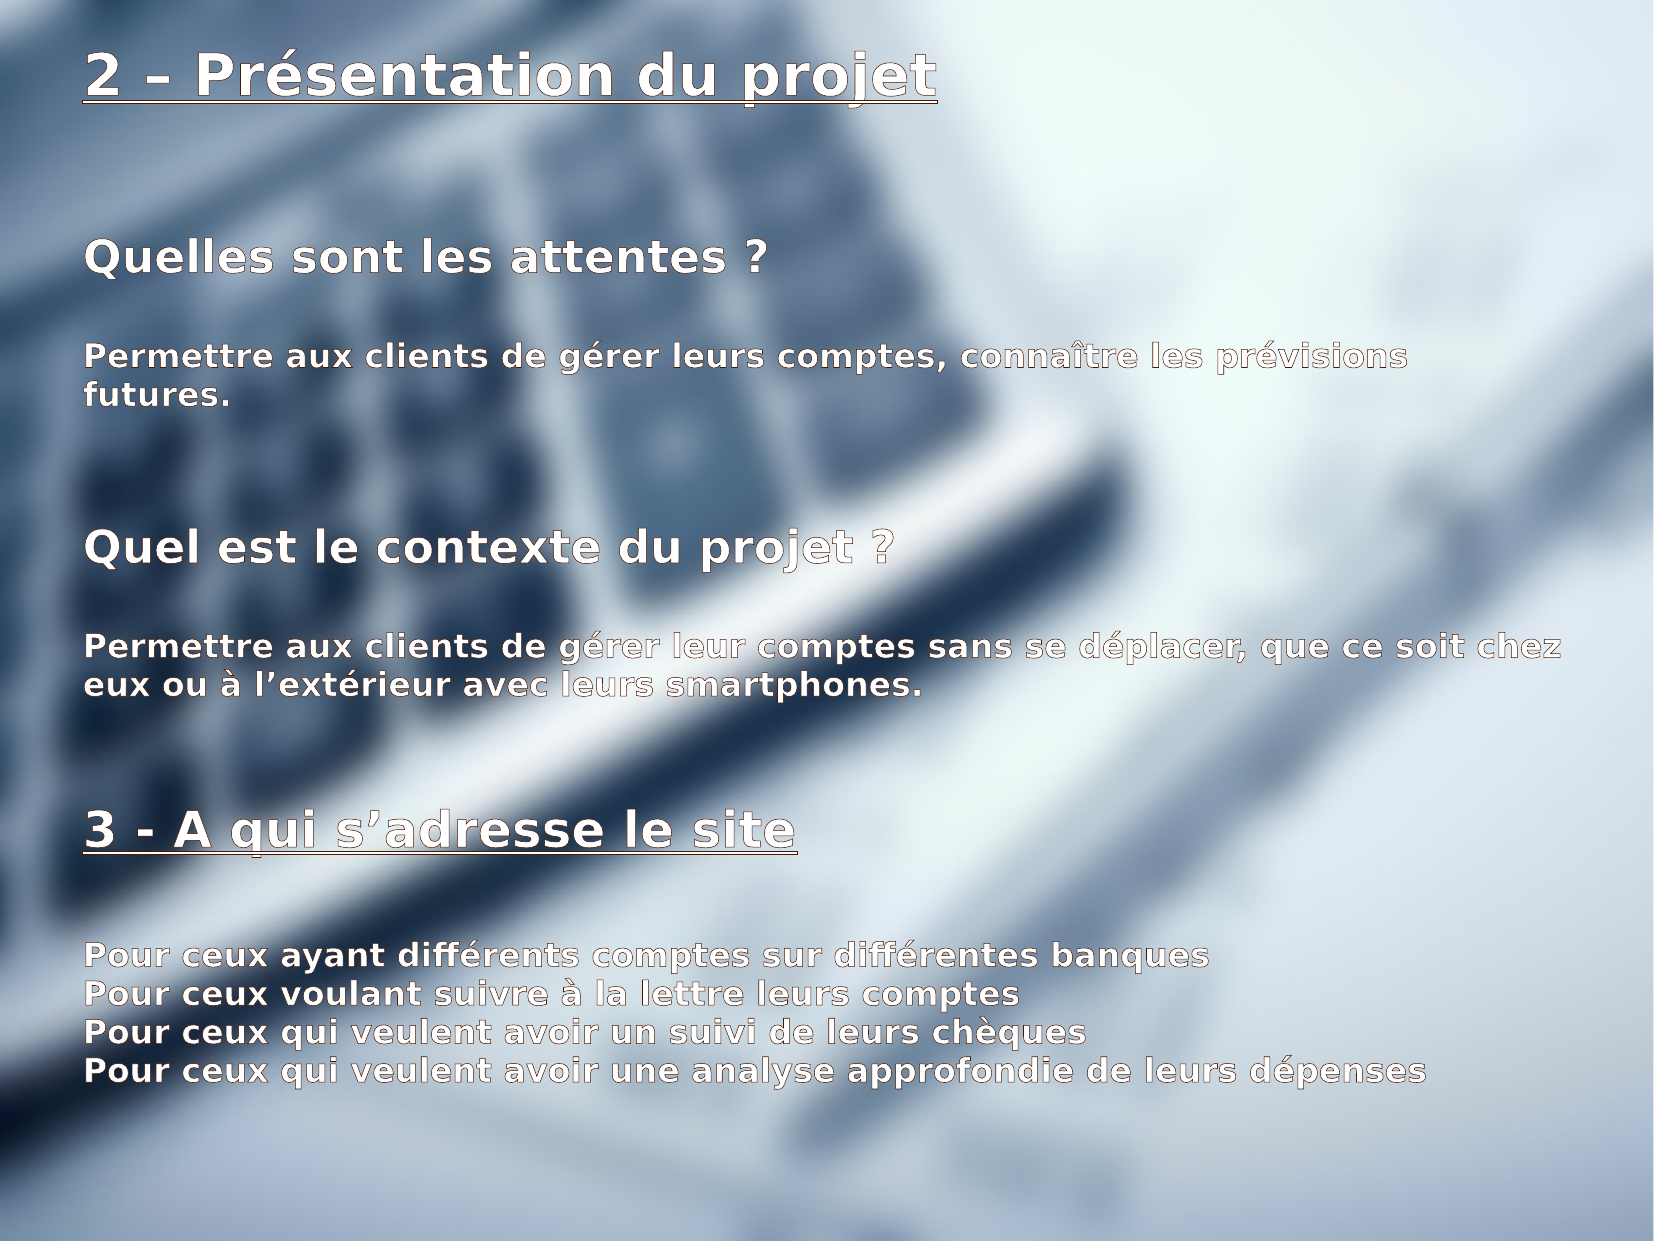

# 2 – Présentation du projet
Quelles sont les attentes ?
Permettre aux clients de gérer leurs comptes, connaître les prévisions futures.
Quel est le contexte du projet ?
Permettre aux clients de gérer leur comptes sans se déplacer, que ce soit chez eux ou à l’extérieur avec leurs smartphones.
3 - A qui s’adresse le site
Pour ceux ayant différents comptes sur différentes banques
Pour ceux voulant suivre à la lettre leurs comptes
Pour ceux qui veulent avoir un suivi de leurs chèques
Pour ceux qui veulent avoir une analyse approfondie de leurs dépenses